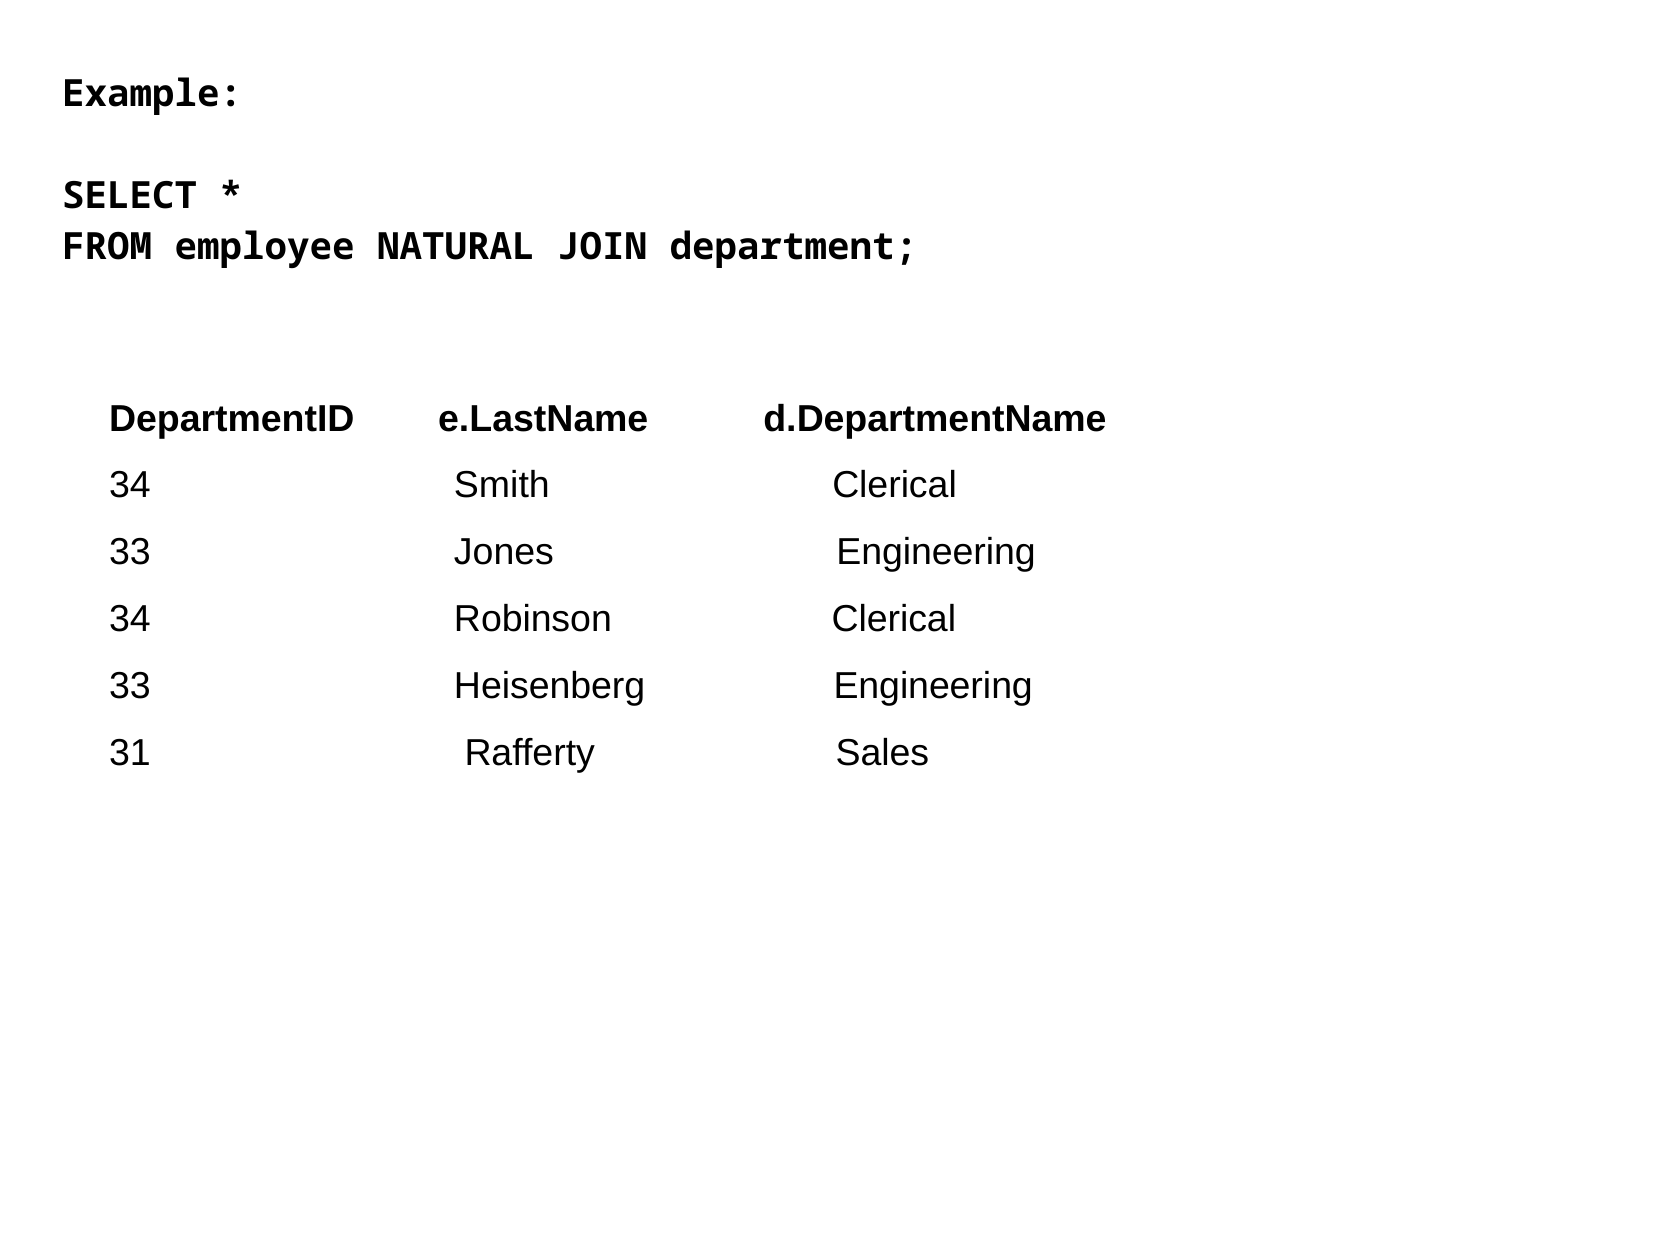

Example:
SELECT *
FROM employee NATURAL JOIN department;
DepartmentID e.LastName d.DepartmentName
34 Smith Clerical
33 Jones Engineering
34 Robinson Clerical
33 Heisenberg Engineering
31 Rafferty Sales